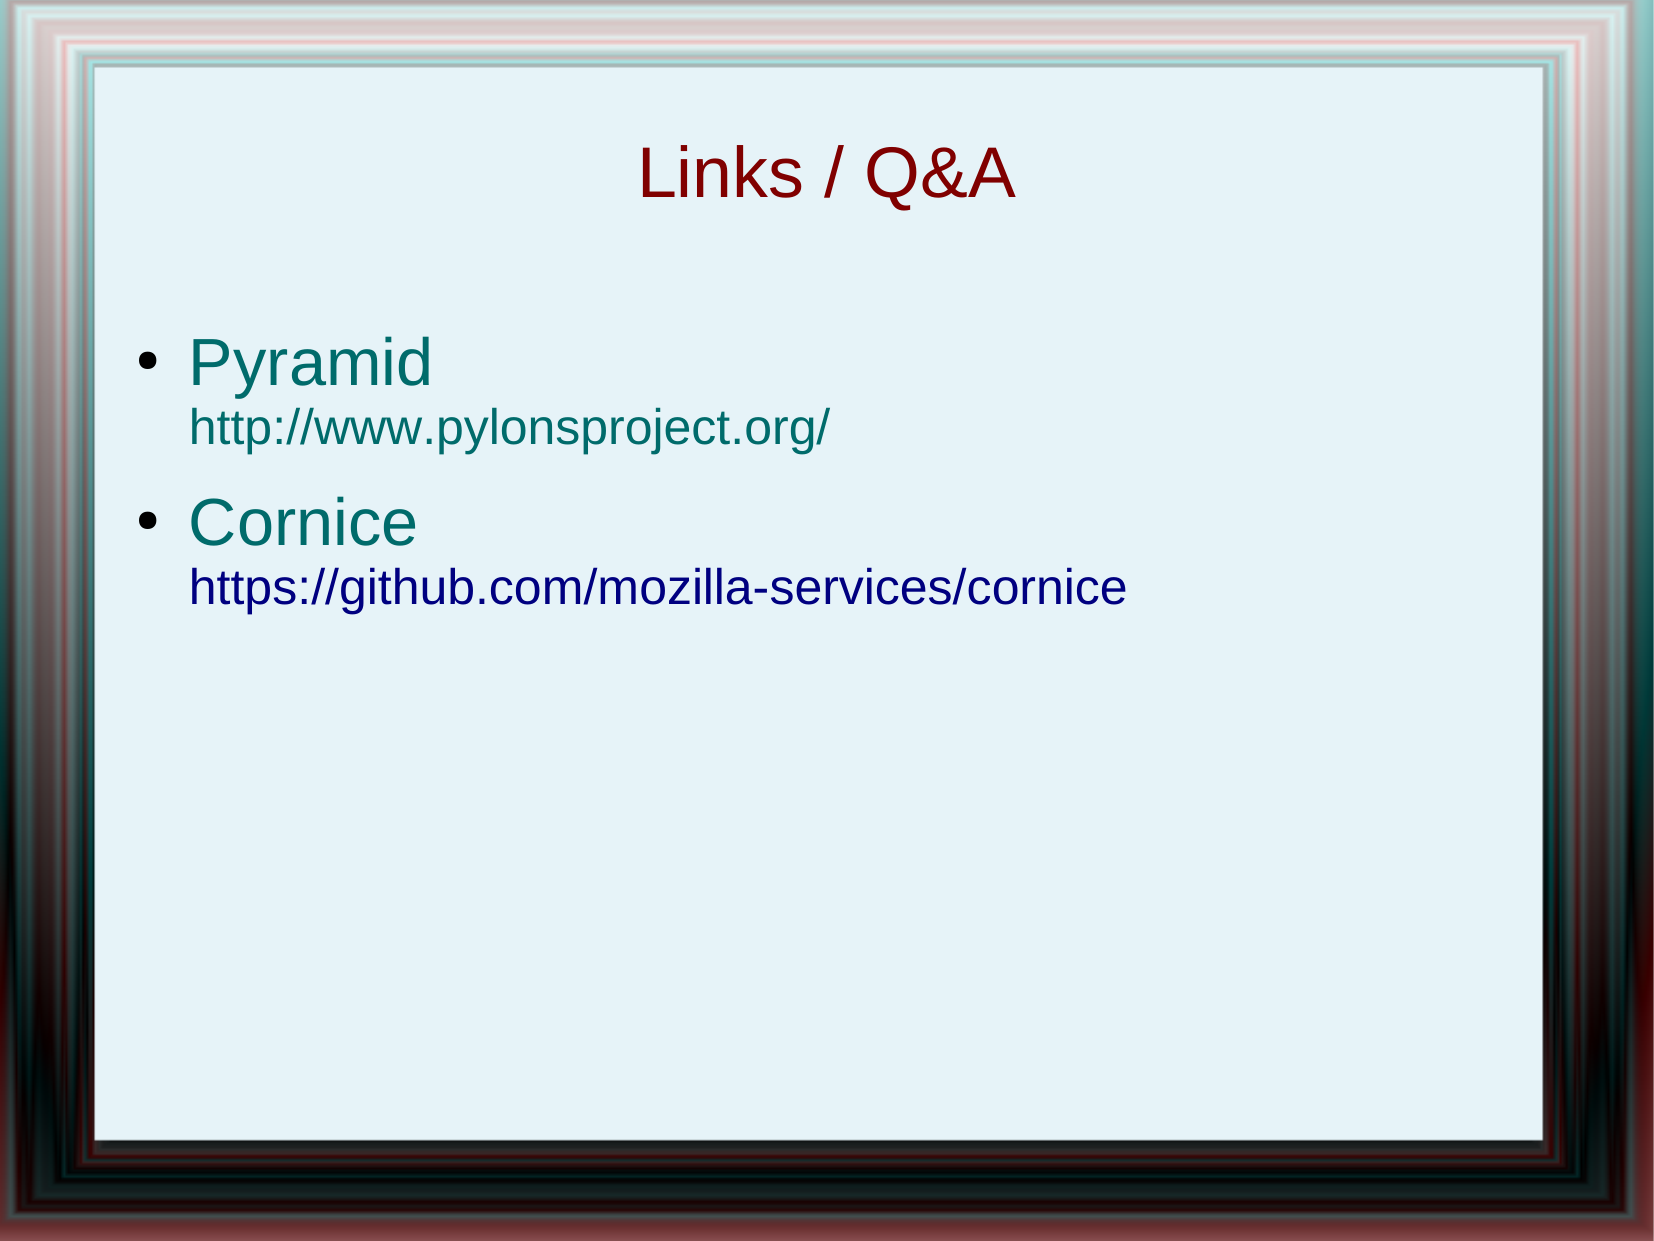

# Links / Q&A
Pyramid
http://www.pylonsproject.org/
Cornice
https://github.com/mozilla-services/cornice